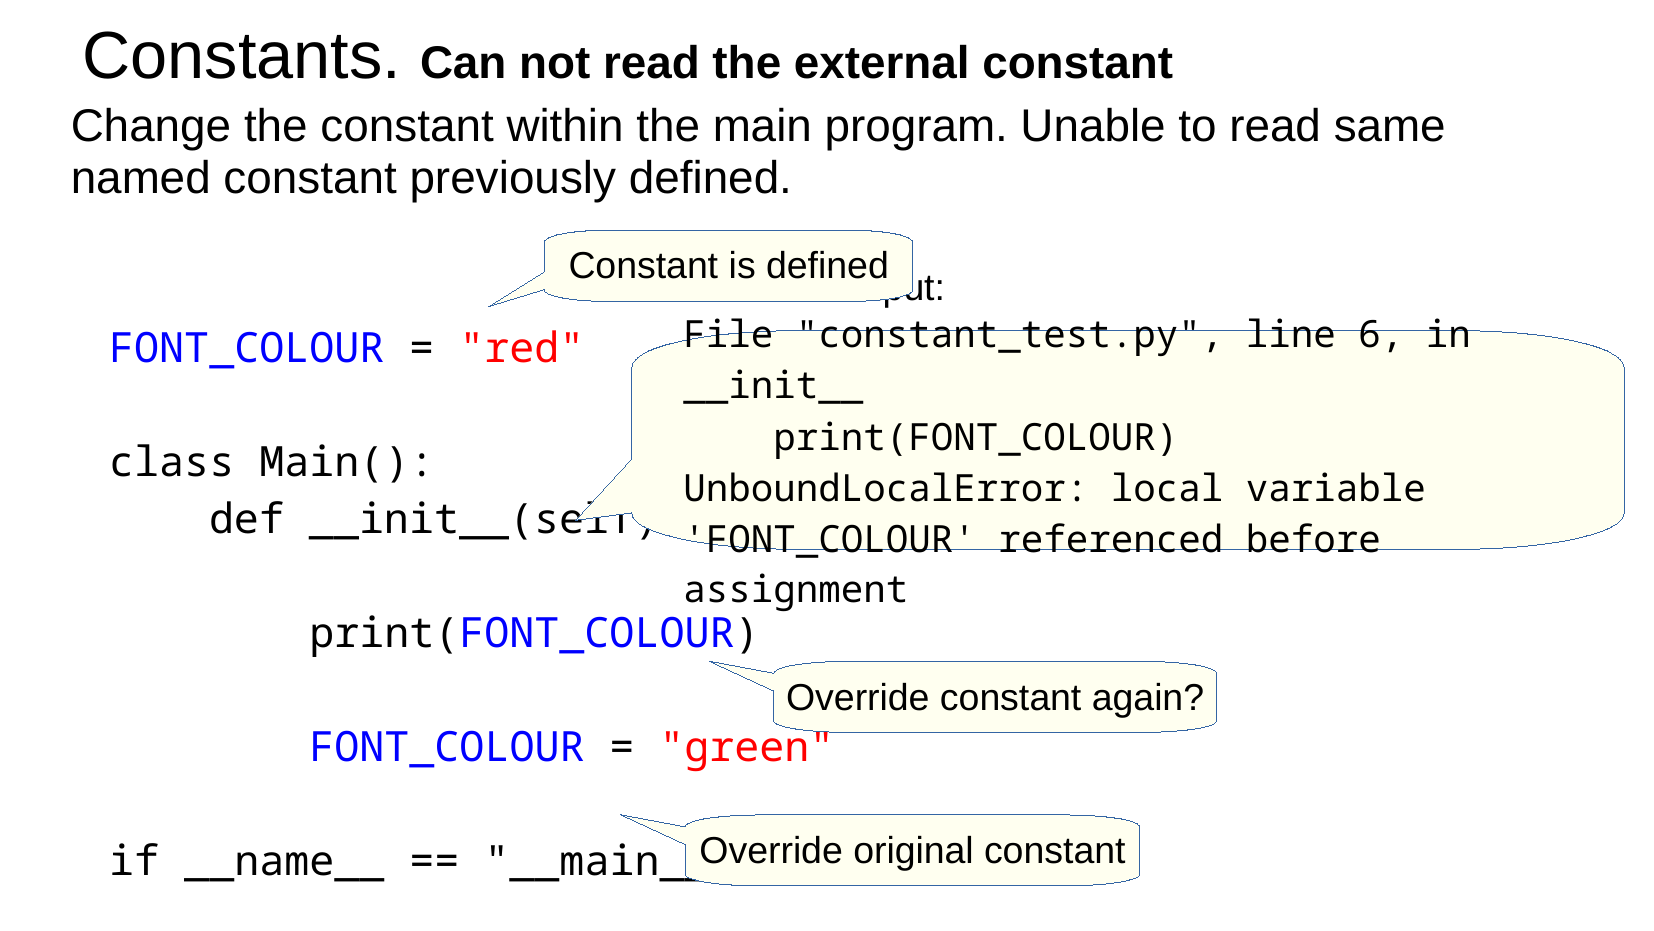

# Constants. Can not read the external constant
Change the constant within the main program. Unable to read same named constant previously defined.
Constant is defined
FONT_COLOUR = "red"
class Main():
 def __init__(self):
 print(FONT_COLOUR)
 FONT_COLOUR = "green"
if __name__ == "__main__":
 FONT_COLOUR = "blue"
 Main()
Console output:
File "constant_test.py", line 6, in __init__
 print(FONT_COLOUR)
UnboundLocalError: local variable 'FONT_COLOUR' referenced before assignment
Override constant again?
Override original constant